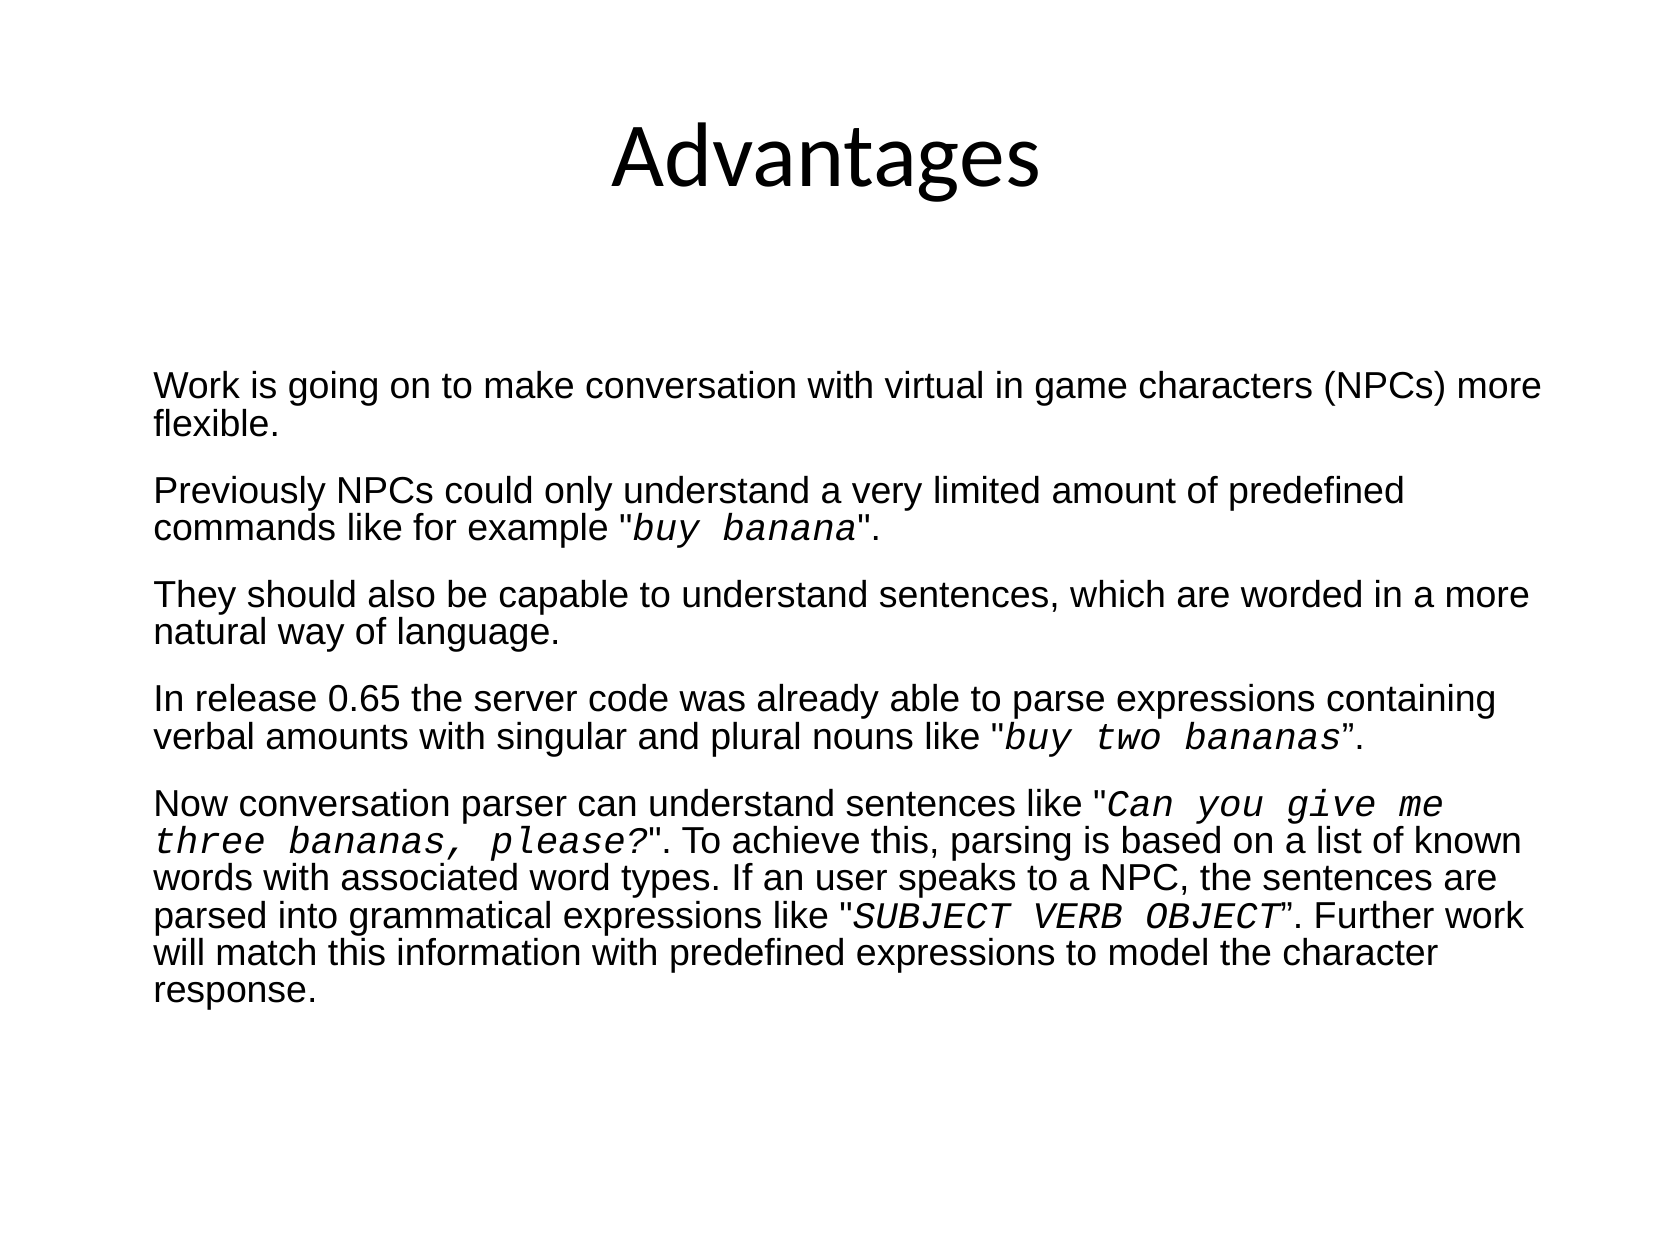

Advantages
Work is going on to make conversation with virtual in game characters (NPCs) more flexible.
Previously NPCs could only understand a very limited amount of predefined commands like for example "buy banana".
They should also be capable to understand sentences, which are worded in a more natural way of language.
In release 0.65 the server code was already able to parse expressions containing verbal amounts with singular and plural nouns like "buy two bananas”.
Now conversation parser can understand sentences like "Can you give me three bananas, please?". To achieve this, parsing is based on a list of known words with associated word types. If an user speaks to a NPC, the sentences are parsed into grammatical expressions like "SUBJECT VERB OBJECT”. Further work will match this information with predefined expressions to model the character response.